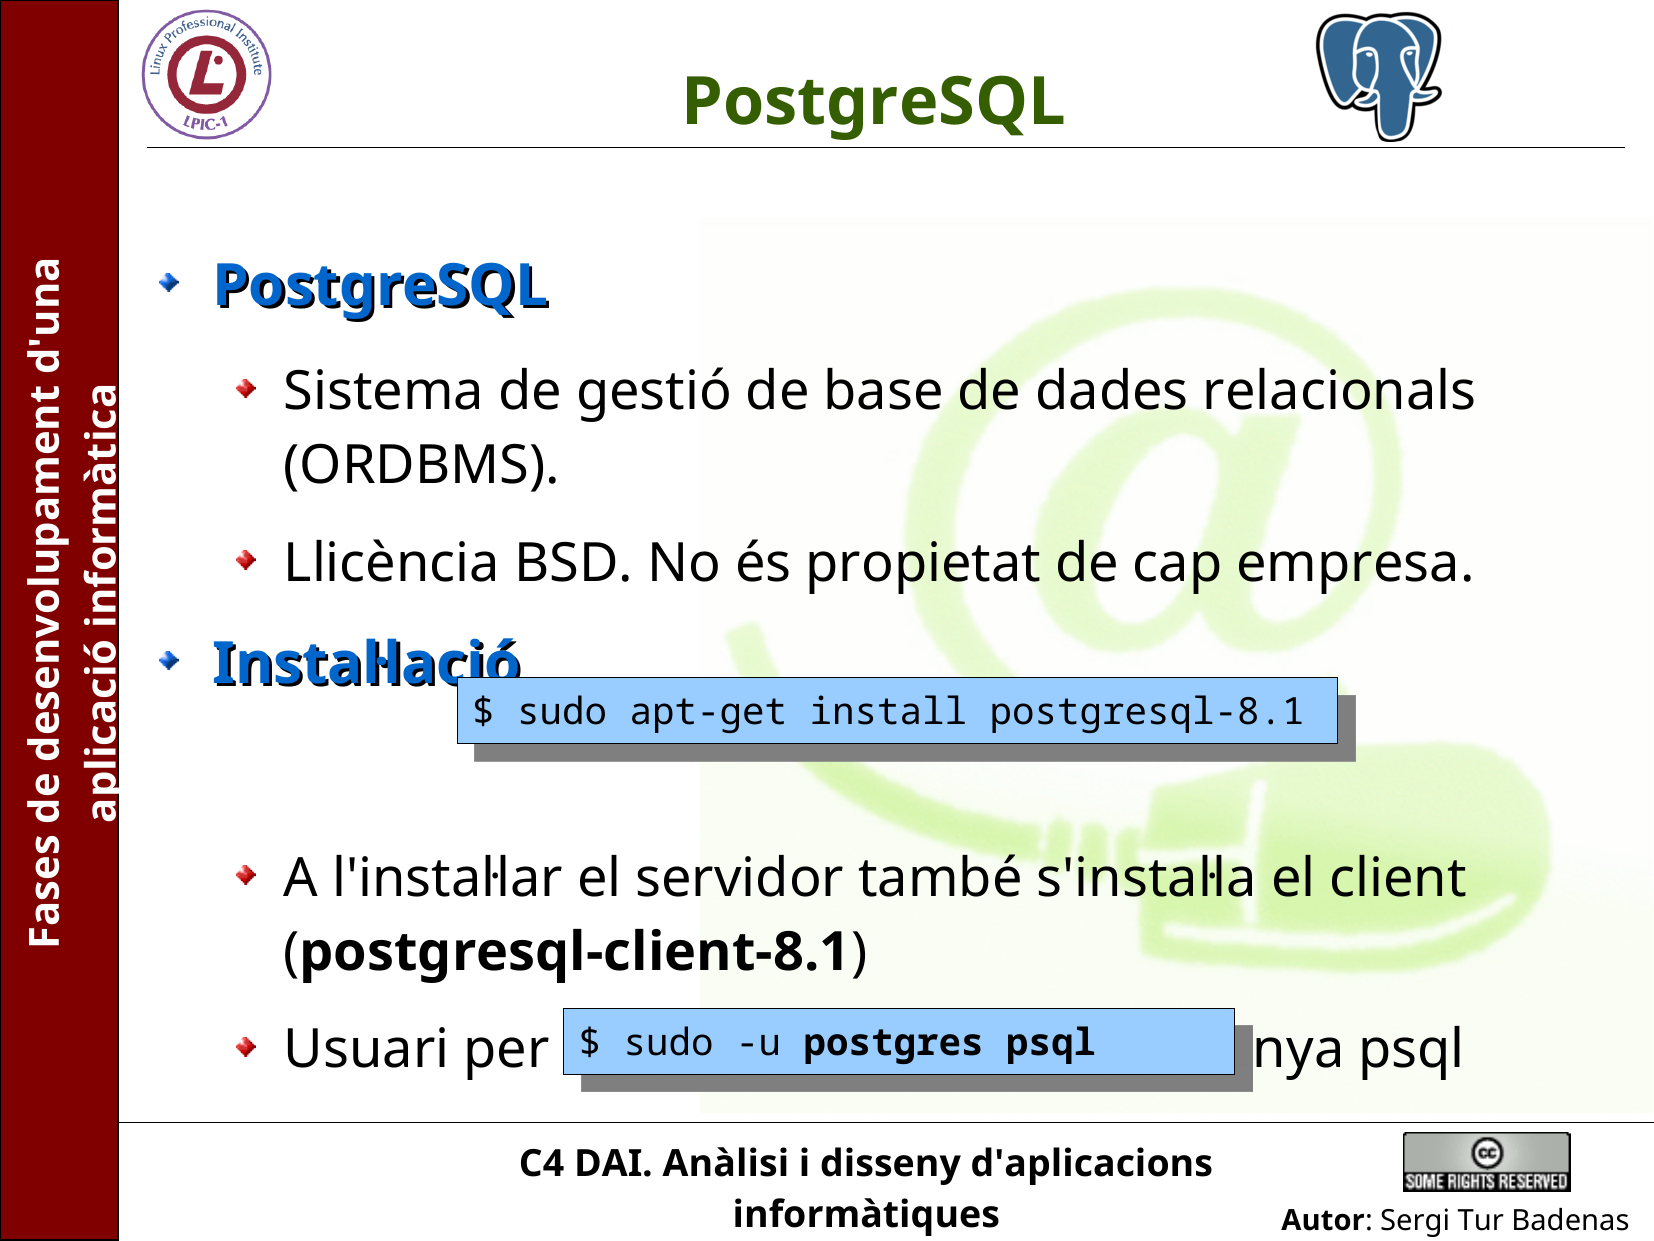

# PostgreSQL
PostgreSQL
Sistema de gestió de base de dades relacionals (ORDBMS).
Llicència BSD. No és propietat de cap empresa.
Instal·lació
A l'instal·lar el servidor també s'instal·la el client (postgresql-client-8.1)
Usuari per defecte postgres i contrasenya psql
$ sudo apt-get install postgresql-8.1
$ sudo -u postgres psql